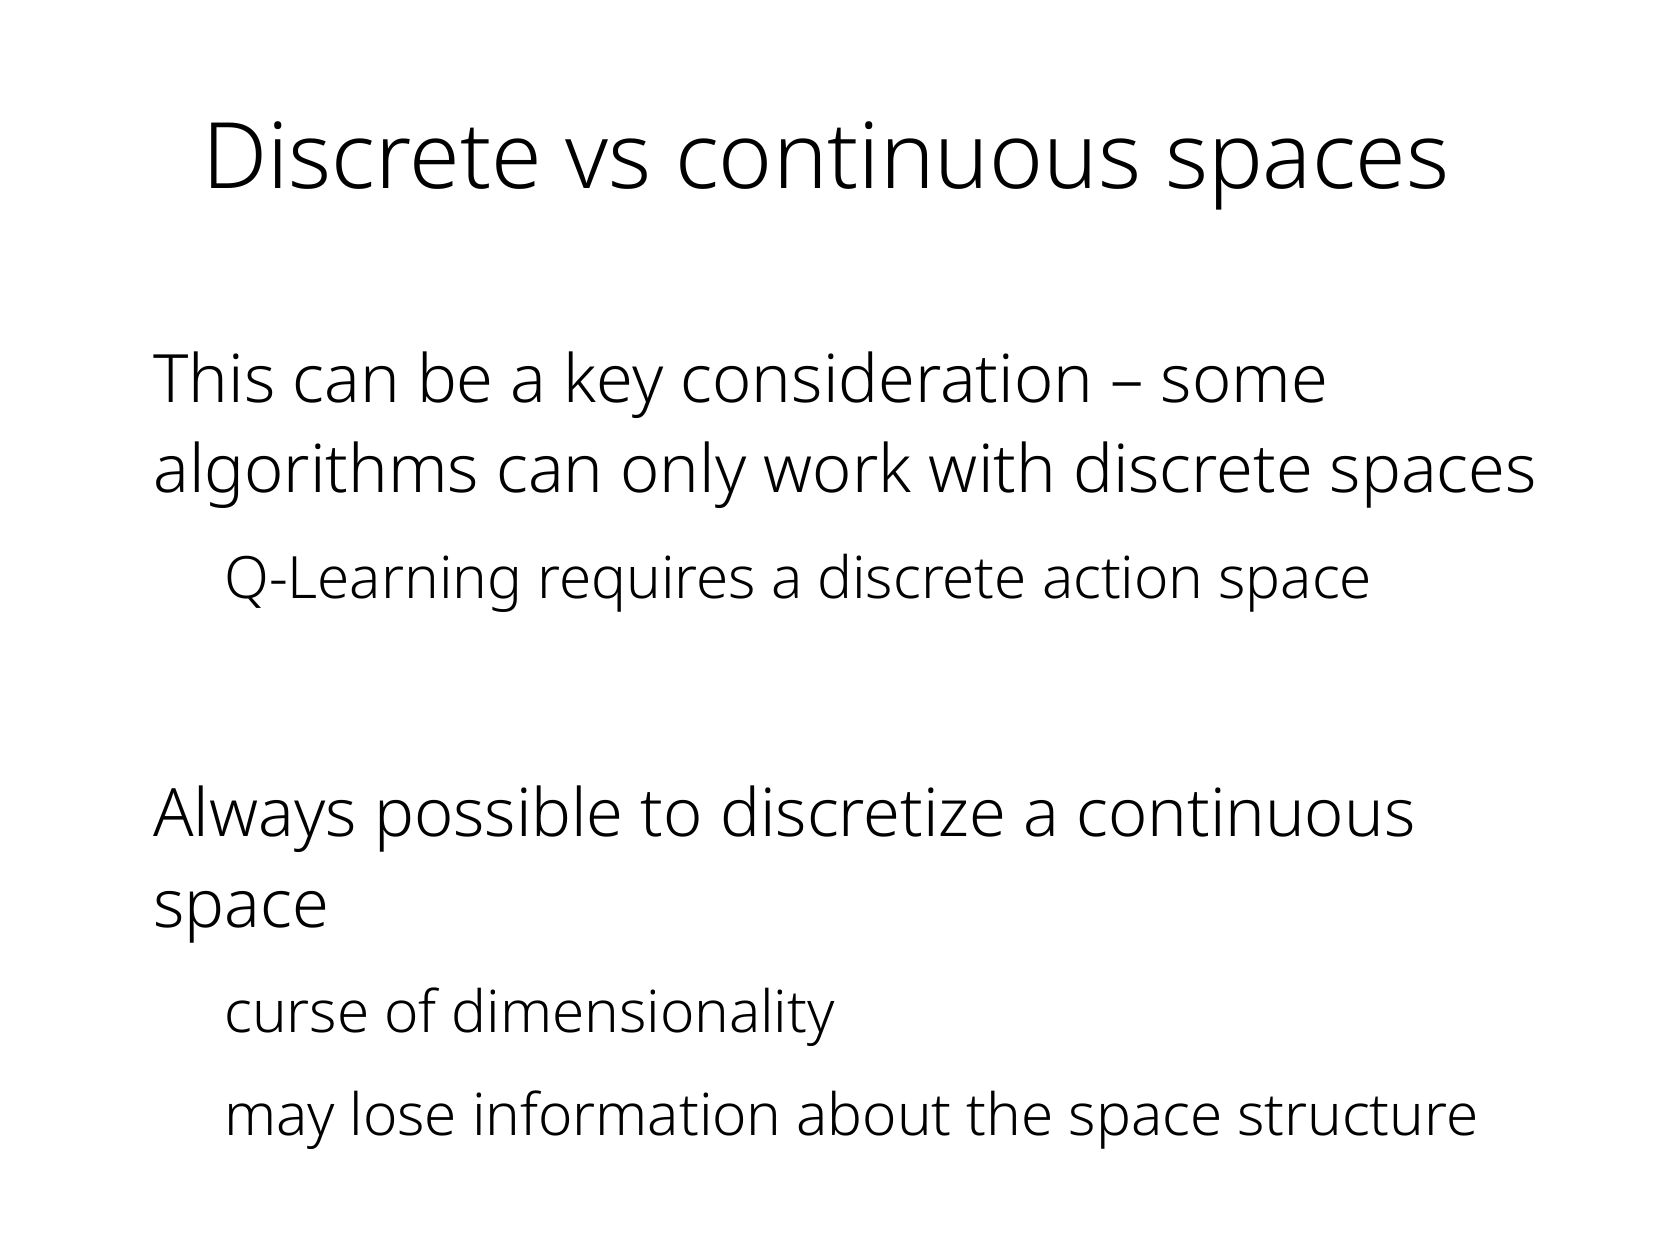

# Discrete vs continuous spaces
This can be a key consideration – some algorithms can only work with discrete spaces
Q-Learning requires a discrete action space
Always possible to discretize a continuous space
curse of dimensionality
may lose information about the space structure